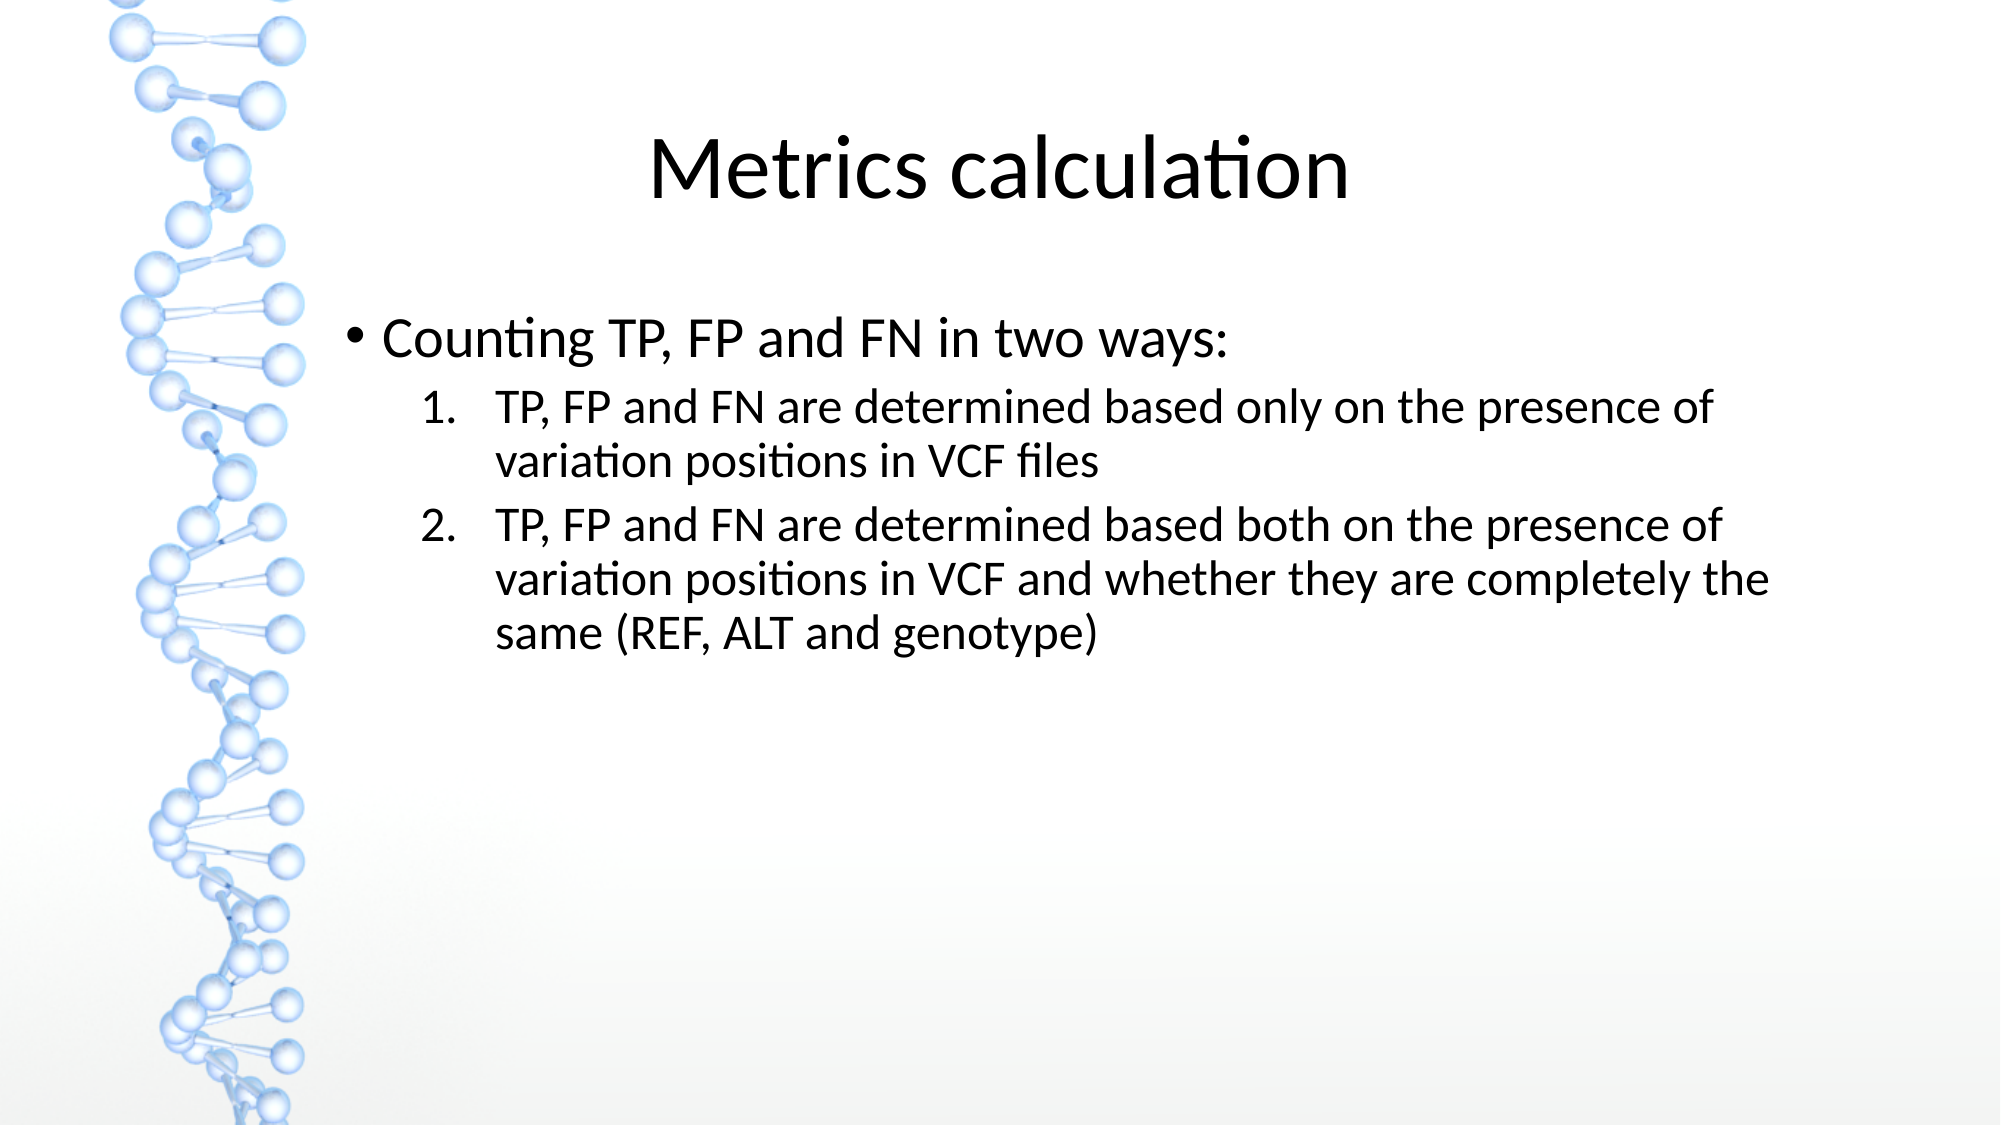

# Metrics calculation
Counting TP, FP and FN in two ways:
TP, FP and FN are determined based only on the presence of variation positions in VCF files
TP, FP and FN are determined based both on the presence of variation positions in VCF and whether they are completely the same (REF, ALT and genotype)